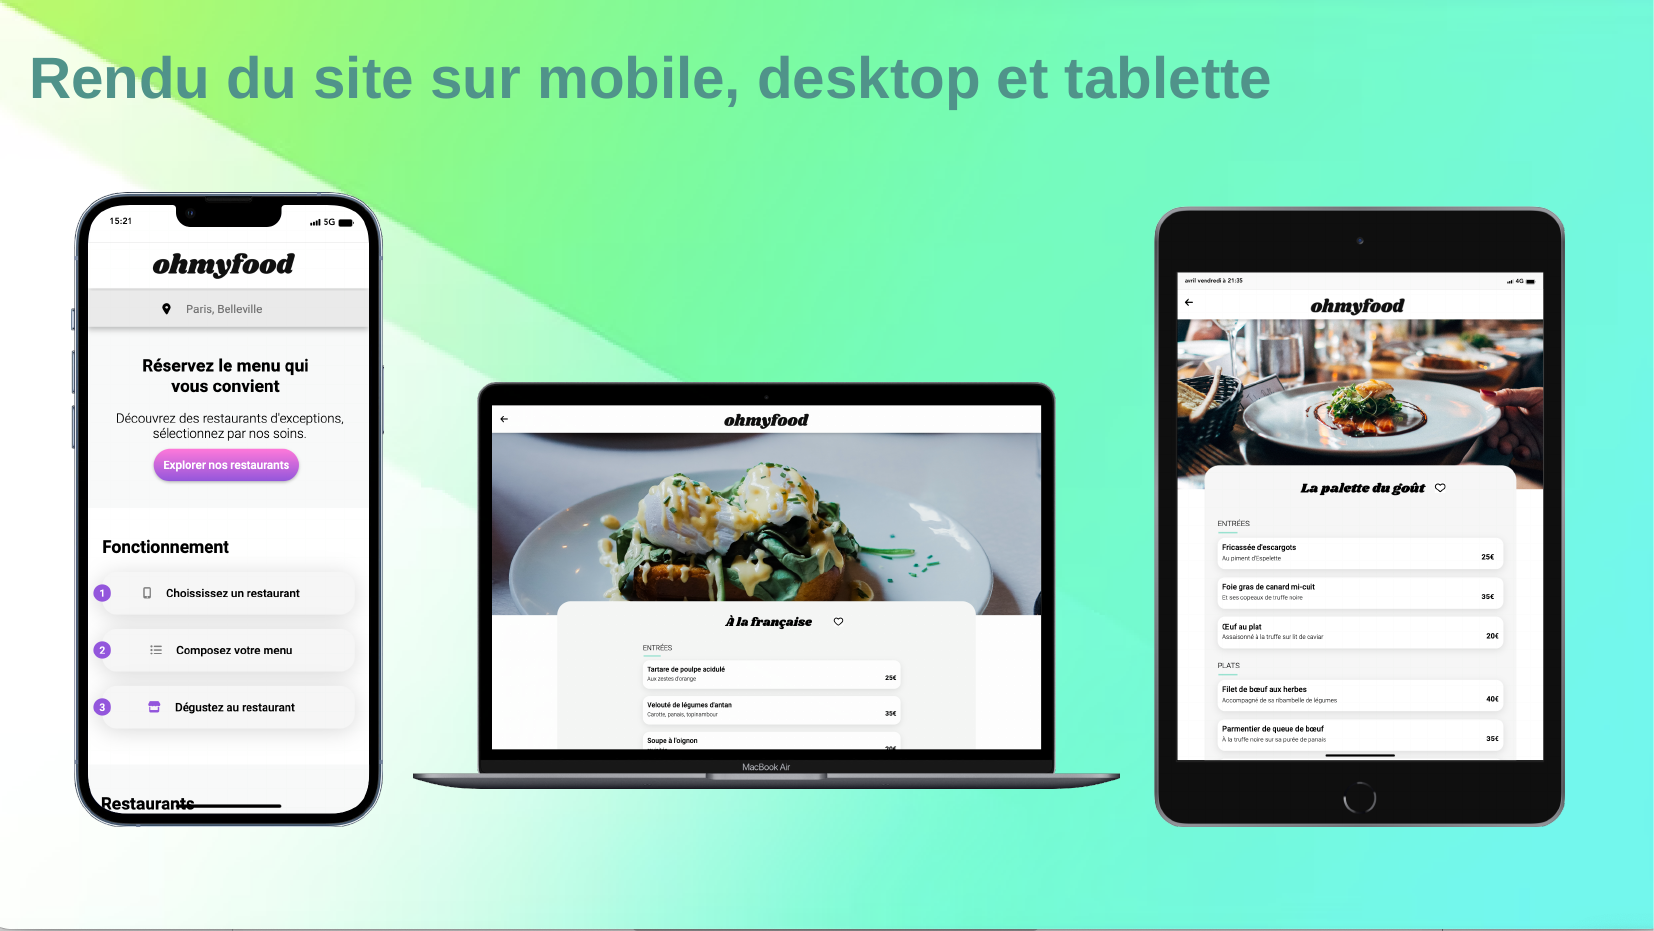

# Rendu du site sur mobile, desktop et tablette
6